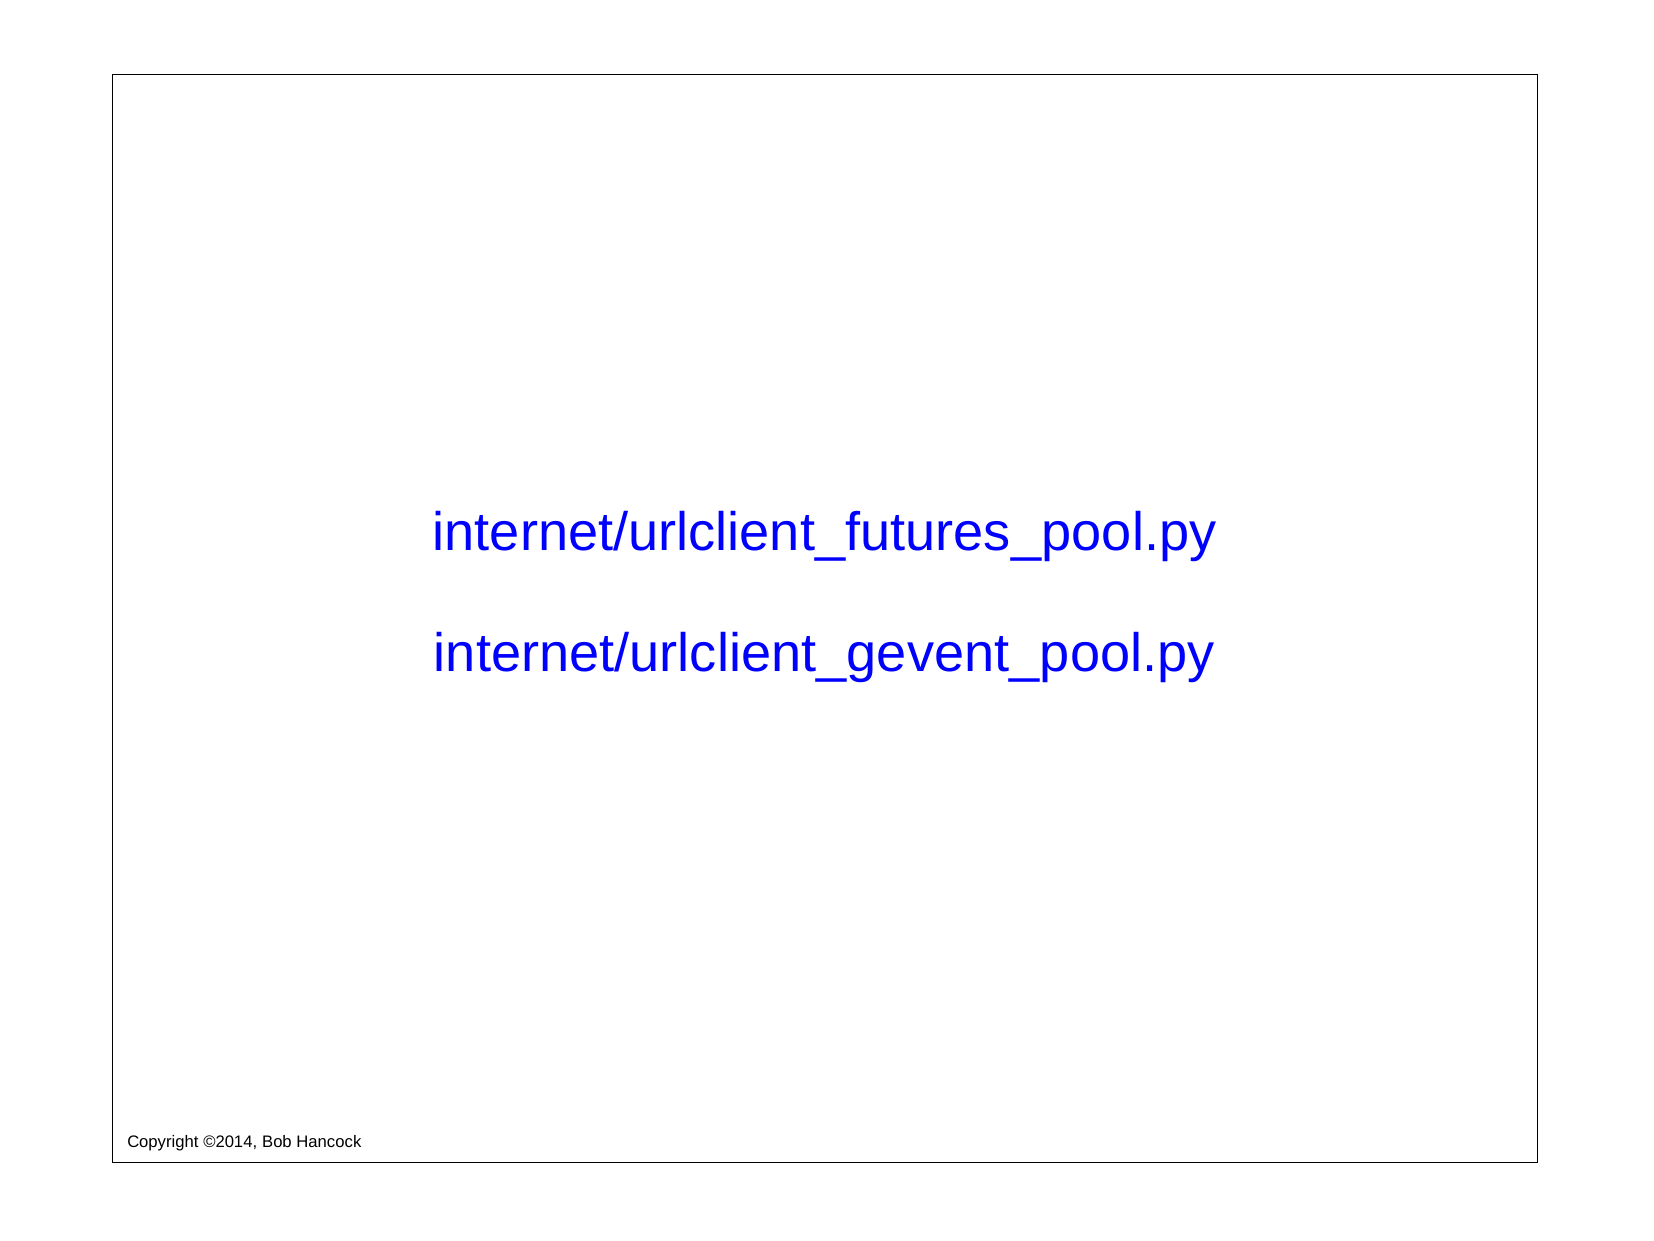

# internet/urlclient_futures_pool.py
internet/urlclient_gevent_pool.py
Copyright ©2014, Bob Hancock